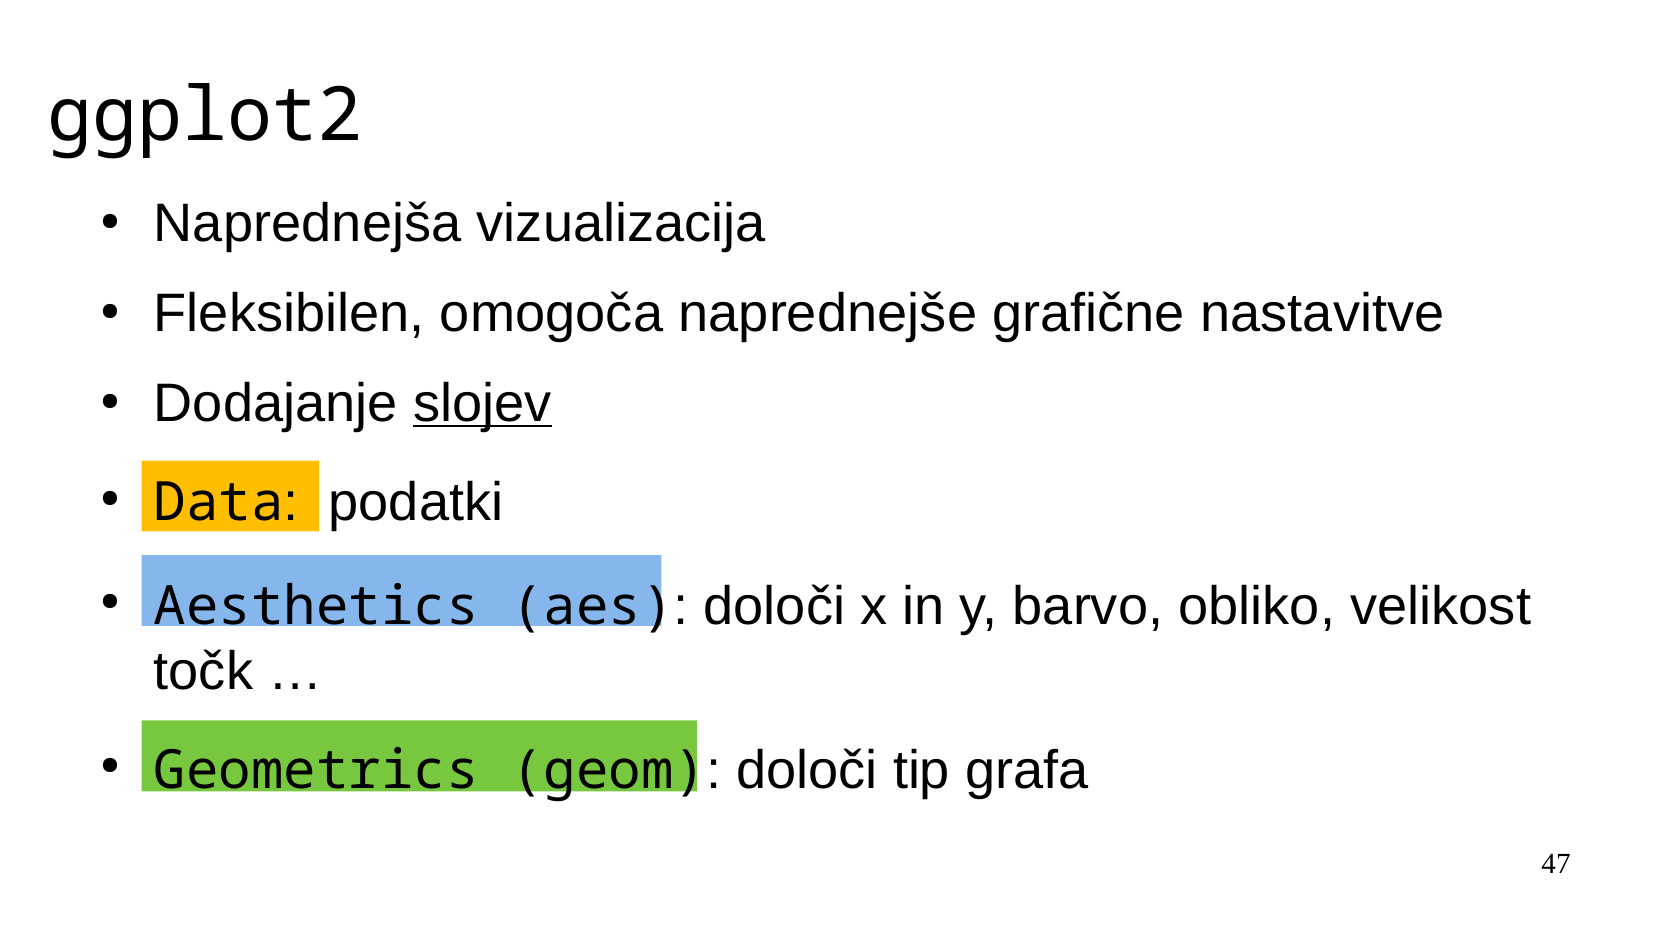

# ggplot2
Naprednejša vizualizacija
Fleksibilen, omogoča naprednejše grafične nastavitve
Dodajanje slojev
Data: podatki
Aesthetics (aes): določi x in y, barvo, obliko, velikost točk …
Geometrics (geom): določi tip grafa
47